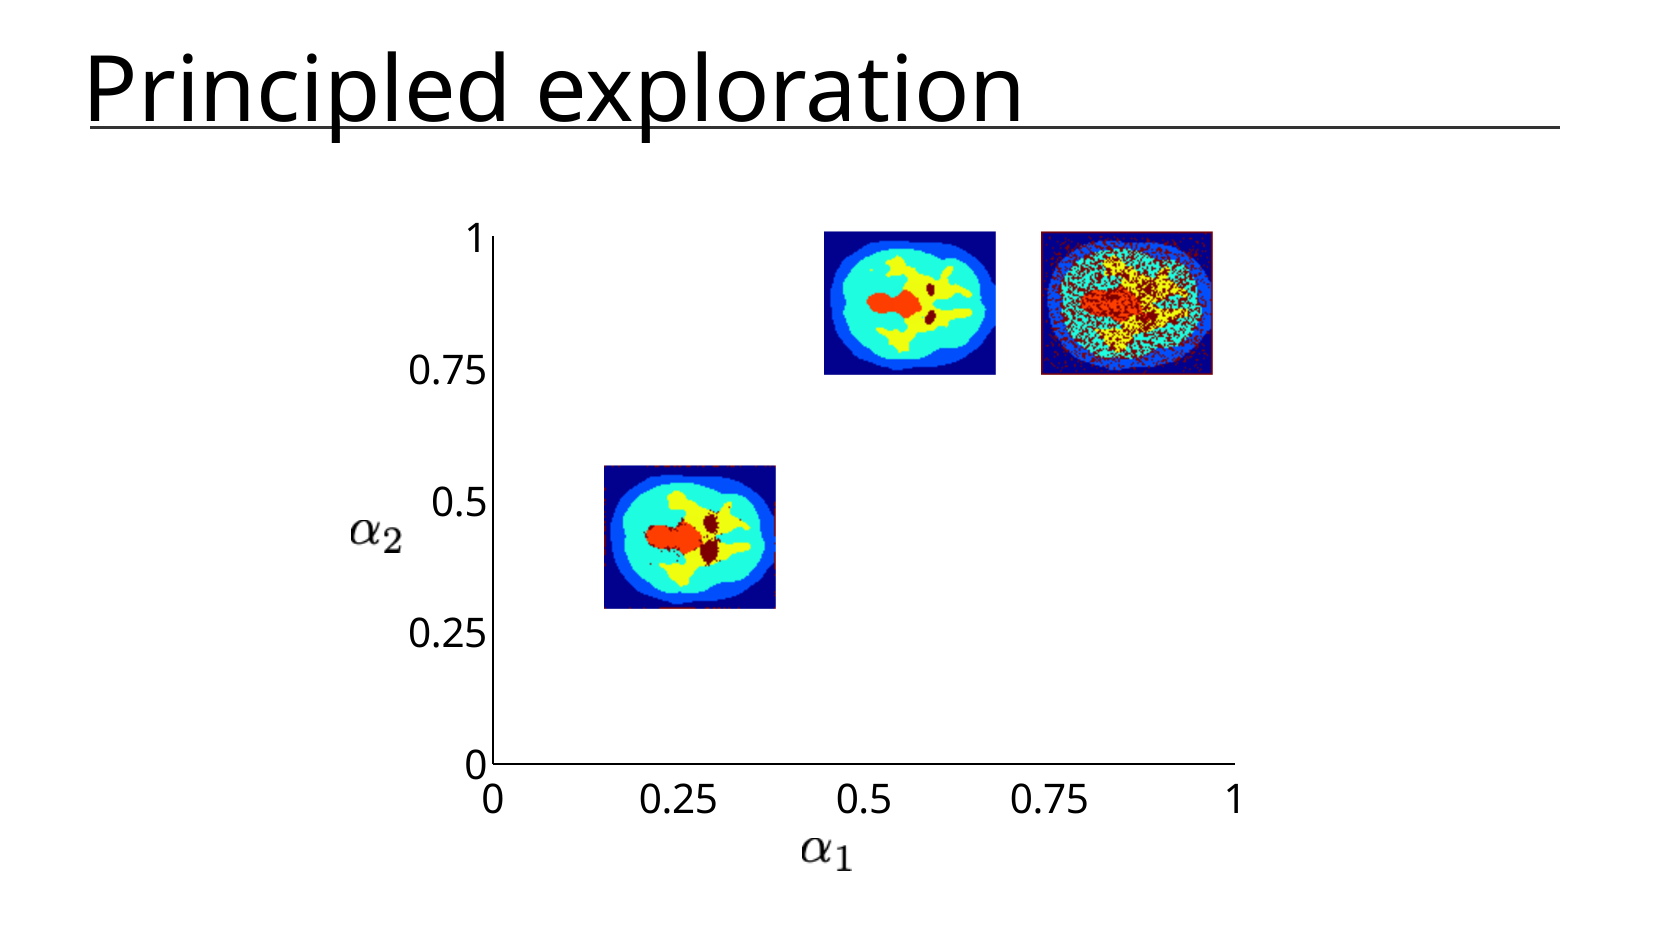

# Principled exploration
### Chart
| Category | 2007 | 2008 |
|---|---|---|